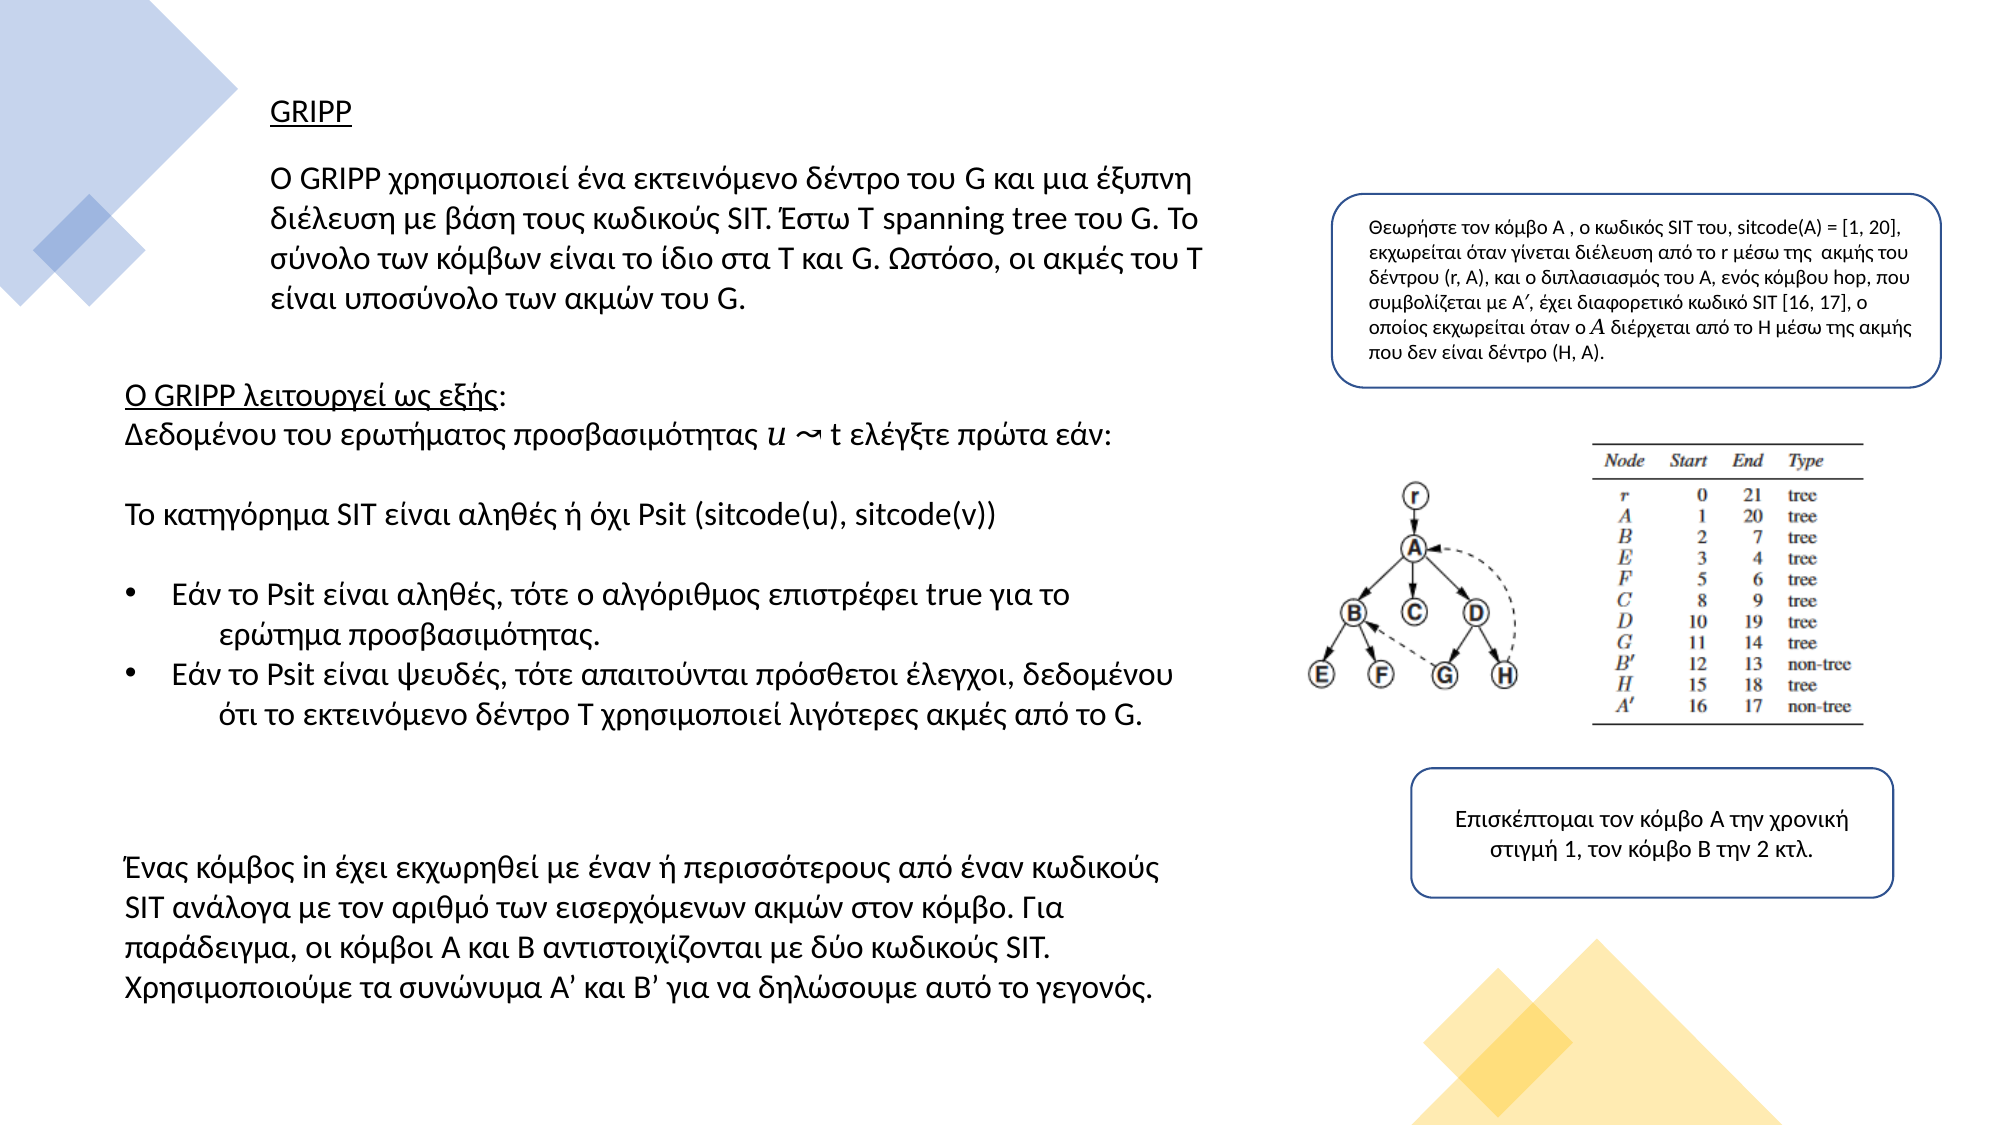

GRIPP
O GRIPP χρησιμοποιεί ένα εκτεινόμενο δέντρο του G και μια έξυπνη διέλευση με βάση τους κωδικούς SIT. Έστω T spanning tree του G. Το σύνολο των κόμβων είναι το ίδιο στα Τ και G. Ωστόσο, οι ακμές του Τ είναι υποσύνολο των ακμών του G.
SIT [16, 17], ο οποίος εκχωρείται όταν o 𝐴 διέρχεται από το Η μέσω της ακμής που δεν είναι δέντρο (Η, Α).
p, που συμβολίζεται με A′, έχει διαφορετικό κωδικό SIT [16, 17], ο οποίος εκχωρείται όταν o 𝐴 διέρχεται από το Η μέσω της ακμής που δεν είναι δέντρο (Η, Α).
Θεωρήστε τον κόμβο Α , ο κωδικός SIT του, sitcode(Α) = [1, 20], εκχωρείται όταν γίνεται διέλευση από το r μέσω της ακμής του δέντρου (r, A), και ο διπλασιασμός του A, ενός κόμβου hop, που συμβολίζεται με A′, έχει διαφορετικό κωδικό SIT [16, 17], ο οποίος εκχωρείται όταν o 𝐴 διέρχεται από το Η μέσω της ακμής που δεν είναι δέντρο (Η, Α).
O GRIPP λειτουργεί ως εξής:
Δεδομένου του ερωτήματος προσβασιμότητας 𝑢 ↝ t ελέγξτε πρώτα εάν:
Το κατηγόρημα SIT είναι αληθές ή όχι Psit (sitcode(u), sitcode(v))
Εάν το Psit είναι αληθές, τότε ο αλγόριθμος επιστρέφει true για το ερώτημα προσβασιμότητας.
Εάν το Psit είναι ψευδές, τότε απαιτούνται πρόσθετοι έλεγχοι, δεδομένου ότι το εκτεινόμενο δέντρο T χρησιμοποιεί λιγότερες ακμές από το G.
Επισκέπτομαι τον κόμβο Α την χρονική στιγμή 1, τον κόμβο Β την 2 κτλ.
Ένας κόμβος in έχει εκχωρηθεί με έναν ή περισσότερους από έναν κωδικούς SIT ανάλογα με τον αριθμό των εισερχόμενων ακμών στον κόμβο. Για παράδειγμα, οι κόμβοι Α και Β αντιστοιχίζονται με δύο κωδικούς SIT. Χρησιμοποιούμε τα συνώνυμα Α’ και Β’ για να δηλώσουμε αυτό το γεγονός.